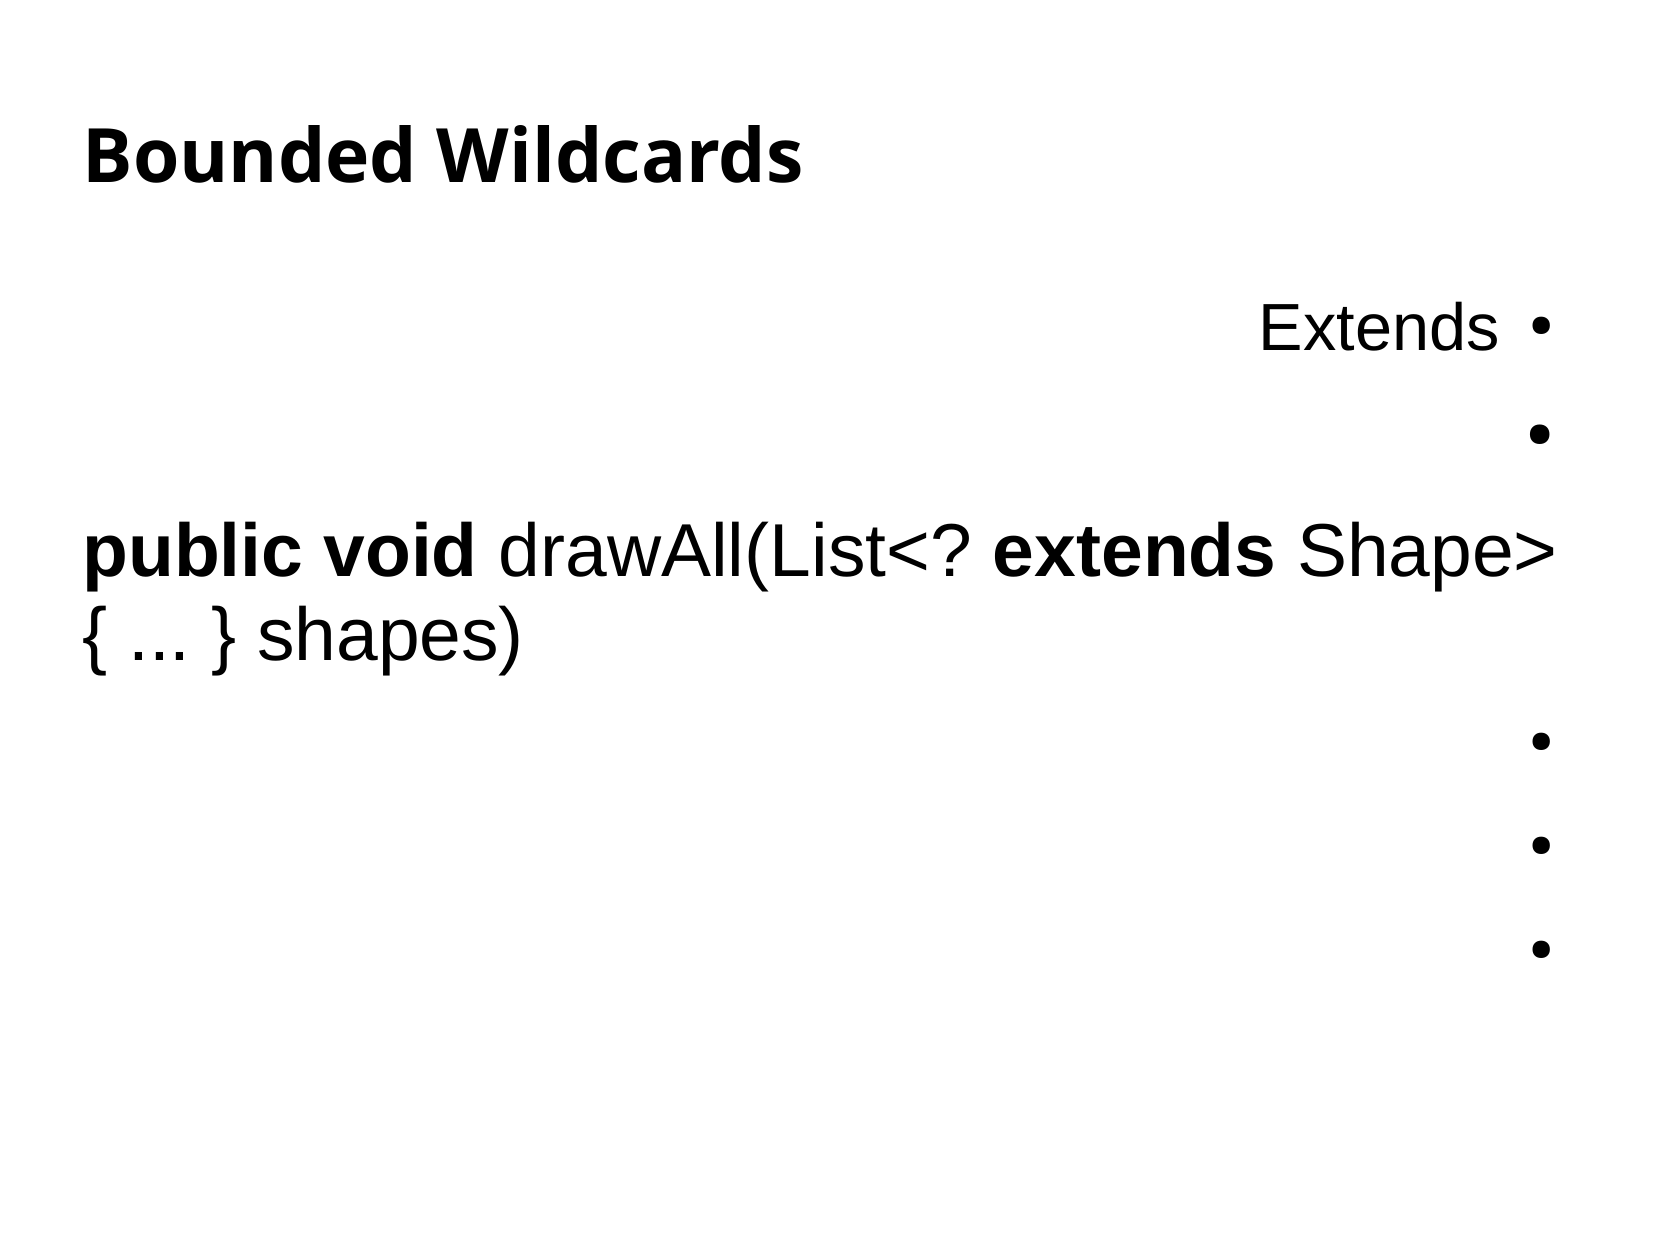

# Bounded Wildcards
Extends
public void drawAll(List<? extends Shape> shapes) { ... }